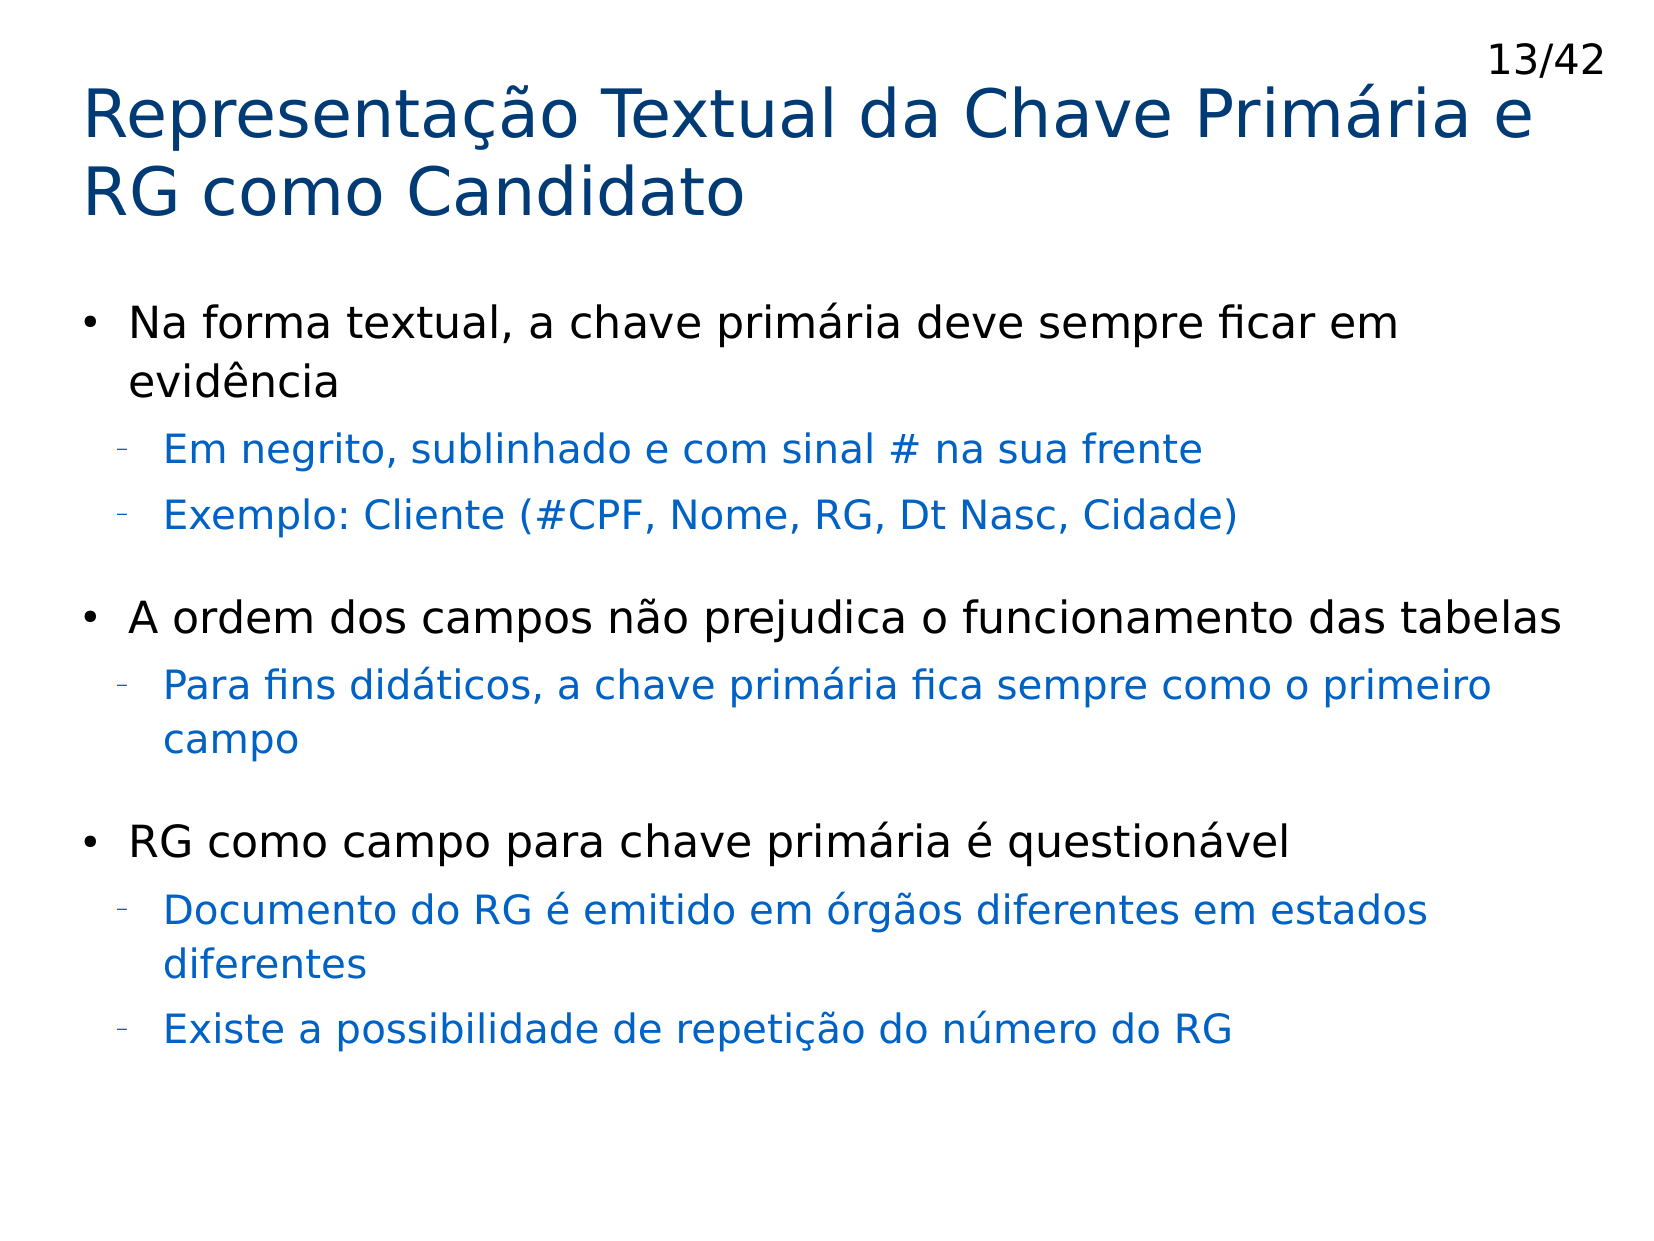

13
# Representação Textual da Chave Primária e RG como Candidato
Na forma textual, a chave primária deve sempre ficar em evidência
Em negrito, sublinhado e com sinal # na sua frente
Exemplo: Cliente (#CPF, Nome, RG, Dt Nasc, Cidade)
A ordem dos campos não prejudica o funcionamento das tabelas
Para fins didáticos, a chave primária fica sempre como o primeiro campo
RG como campo para chave primária é questionável
Documento do RG é emitido em órgãos diferentes em estados diferentes
Existe a possibilidade de repetição do número do RG